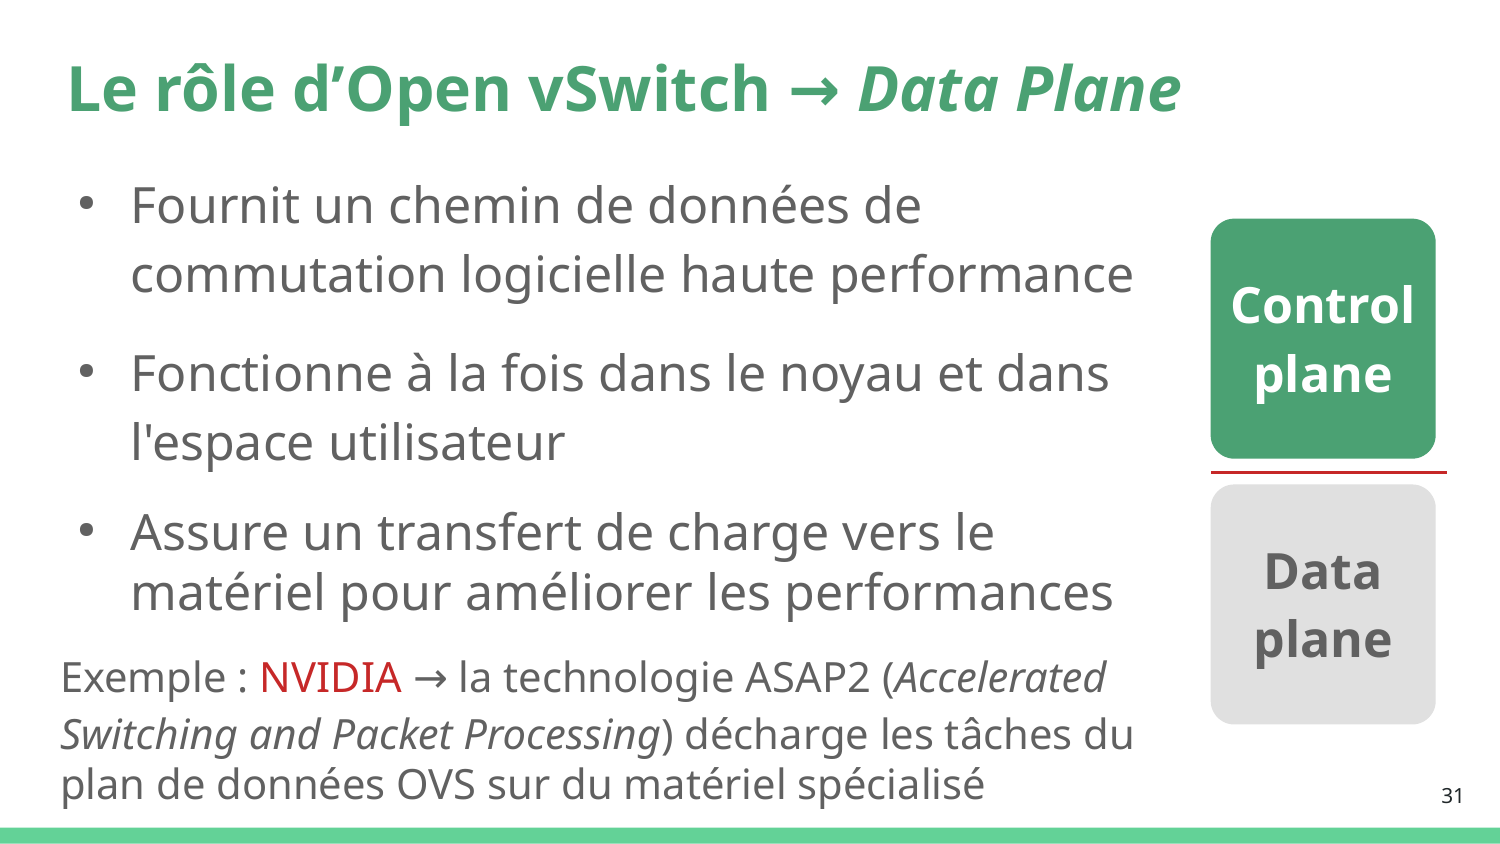

# Le rôle d’Open vSwitch → Data Plane
Fournit un chemin de données de commutation logicielle haute performance
Fonctionne à la fois dans le noyau et dans l'espace utilisateur
Assure un transfert de charge vers le matériel pour améliorer les performances
Exemple : NVIDIA → la technologie ASAP2 (Accelerated Switching and Packet Processing) décharge les tâches du plan de données OVS sur du matériel spécialisé
Control
plane
Data
plane